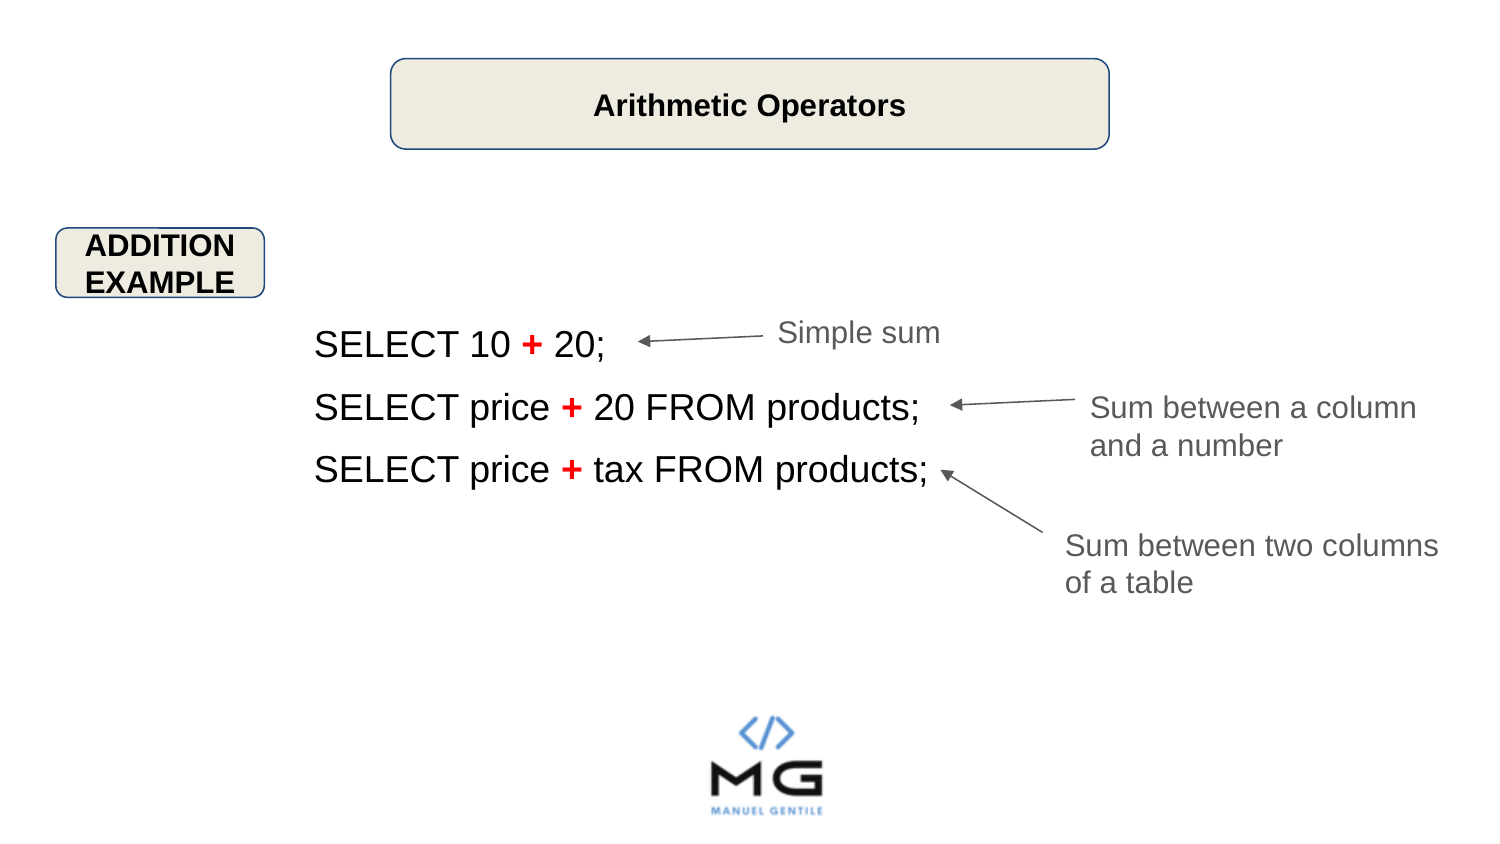

Arithmetic Operators
ADDITION EXAMPLE
Simple sum
SELECT 10 + 20;
SELECT price + 20 FROM products;
Sum between a column and a number
SELECT price + tax FROM products;
Sum between two columns of a table